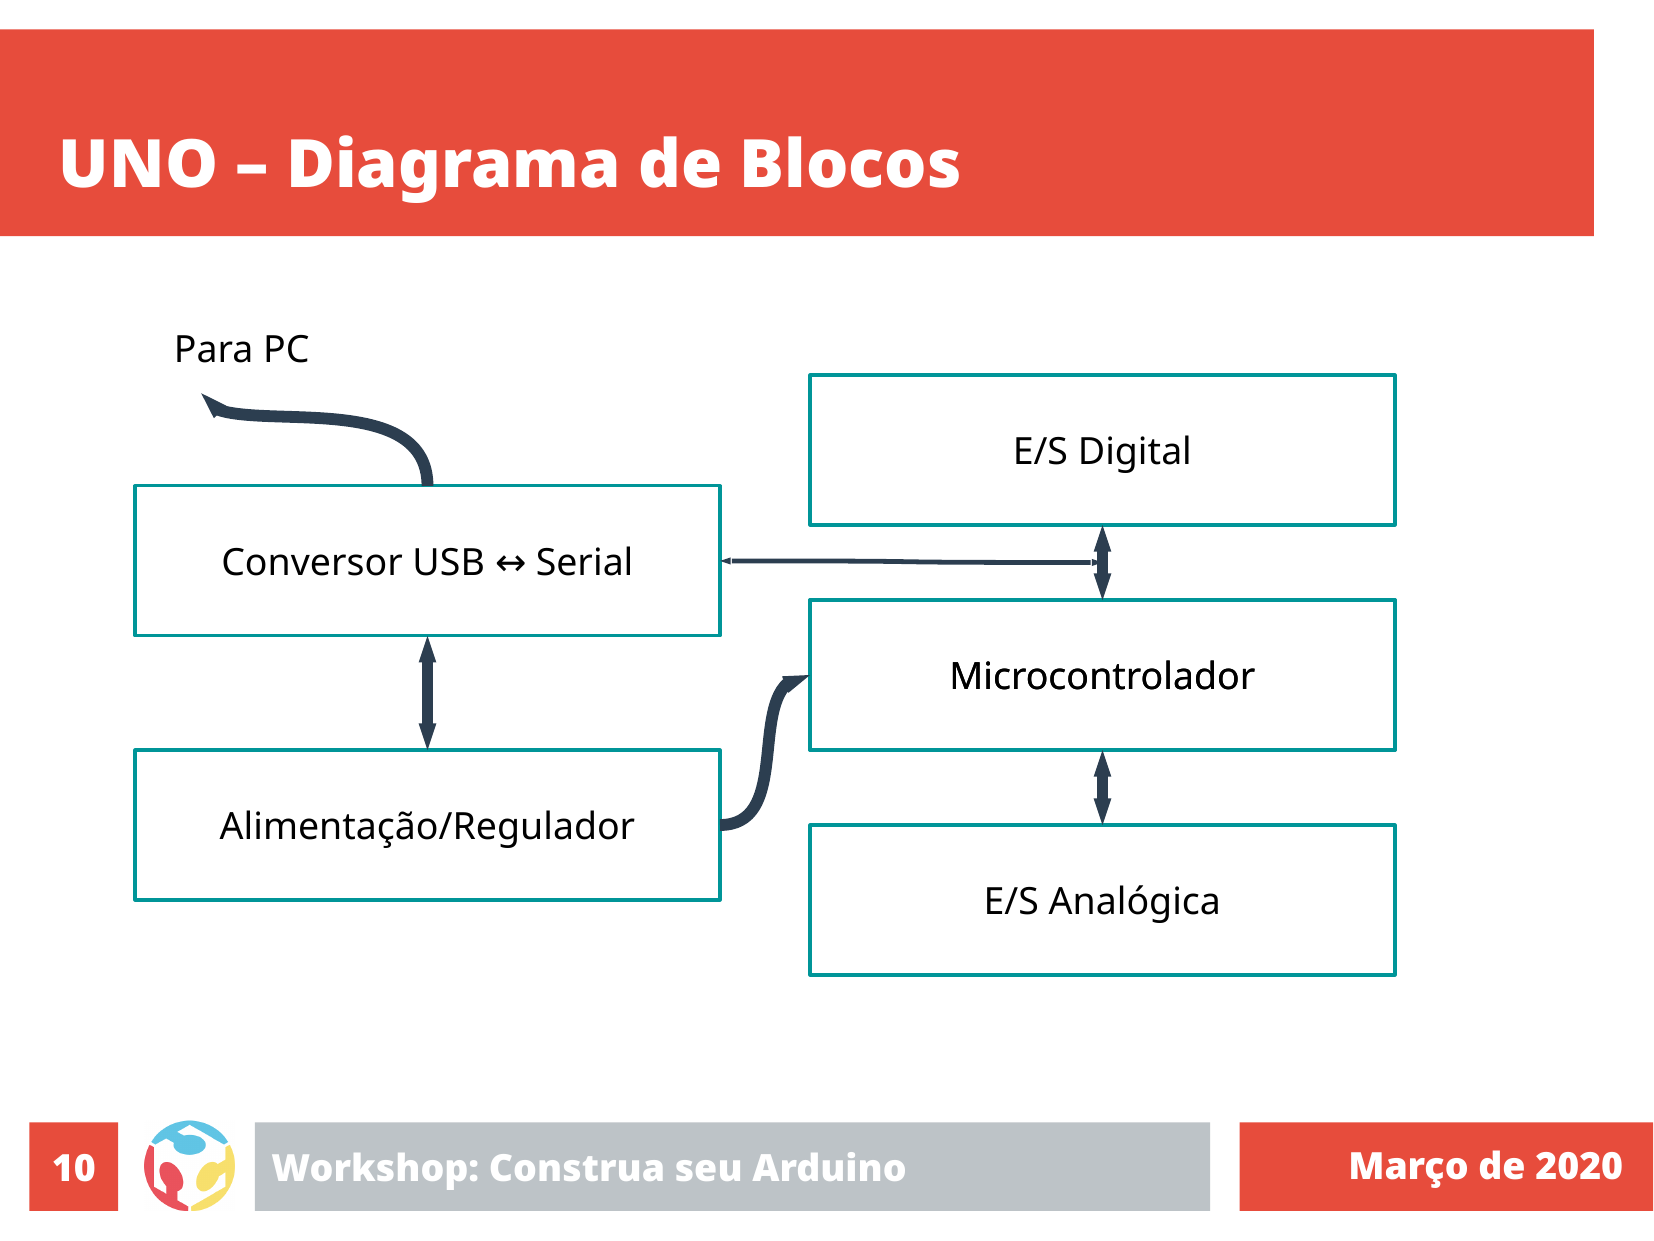

# UNO – Diagrama de Blocos
Para PC
E/S Digital
Conversor USB ↔ Serial
Microcontrolador
Microcontrolador
Alimentação/Regulador
E/S Analógica
10
Workshop: Construa seu Arduino
Março de 2020